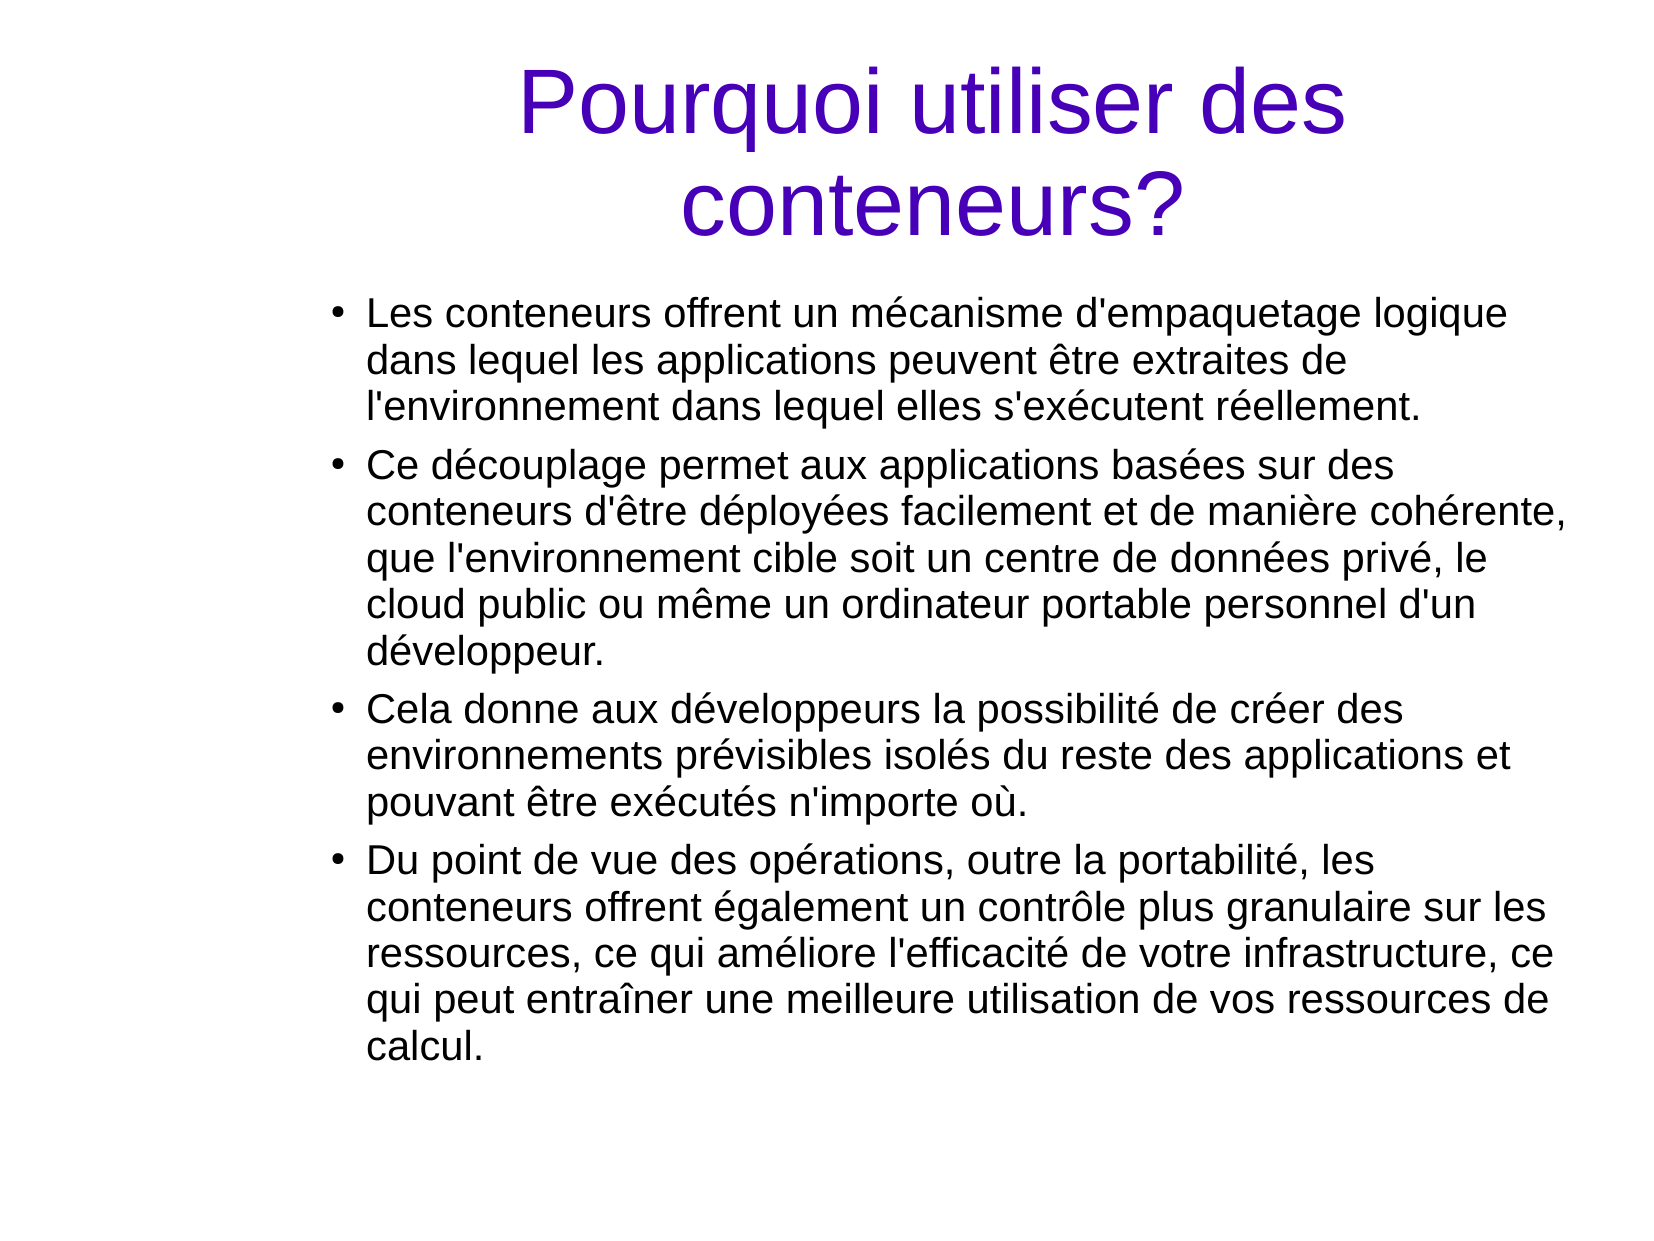

# Pourquoi utiliser des conteneurs?
Les conteneurs offrent un mécanisme d'empaquetage logique dans lequel les applications peuvent être extraites de l'environnement dans lequel elles s'exécutent réellement.
Ce découplage permet aux applications basées sur des conteneurs d'être déployées facilement et de manière cohérente, que l'environnement cible soit un centre de données privé, le cloud public ou même un ordinateur portable personnel d'un développeur.
Cela donne aux développeurs la possibilité de créer des environnements prévisibles isolés du reste des applications et pouvant être exécutés n'importe où.
Du point de vue des opérations, outre la portabilité, les conteneurs offrent également un contrôle plus granulaire sur les ressources, ce qui améliore l'efficacité de votre infrastructure, ce qui peut entraîner une meilleure utilisation de vos ressources de calcul.